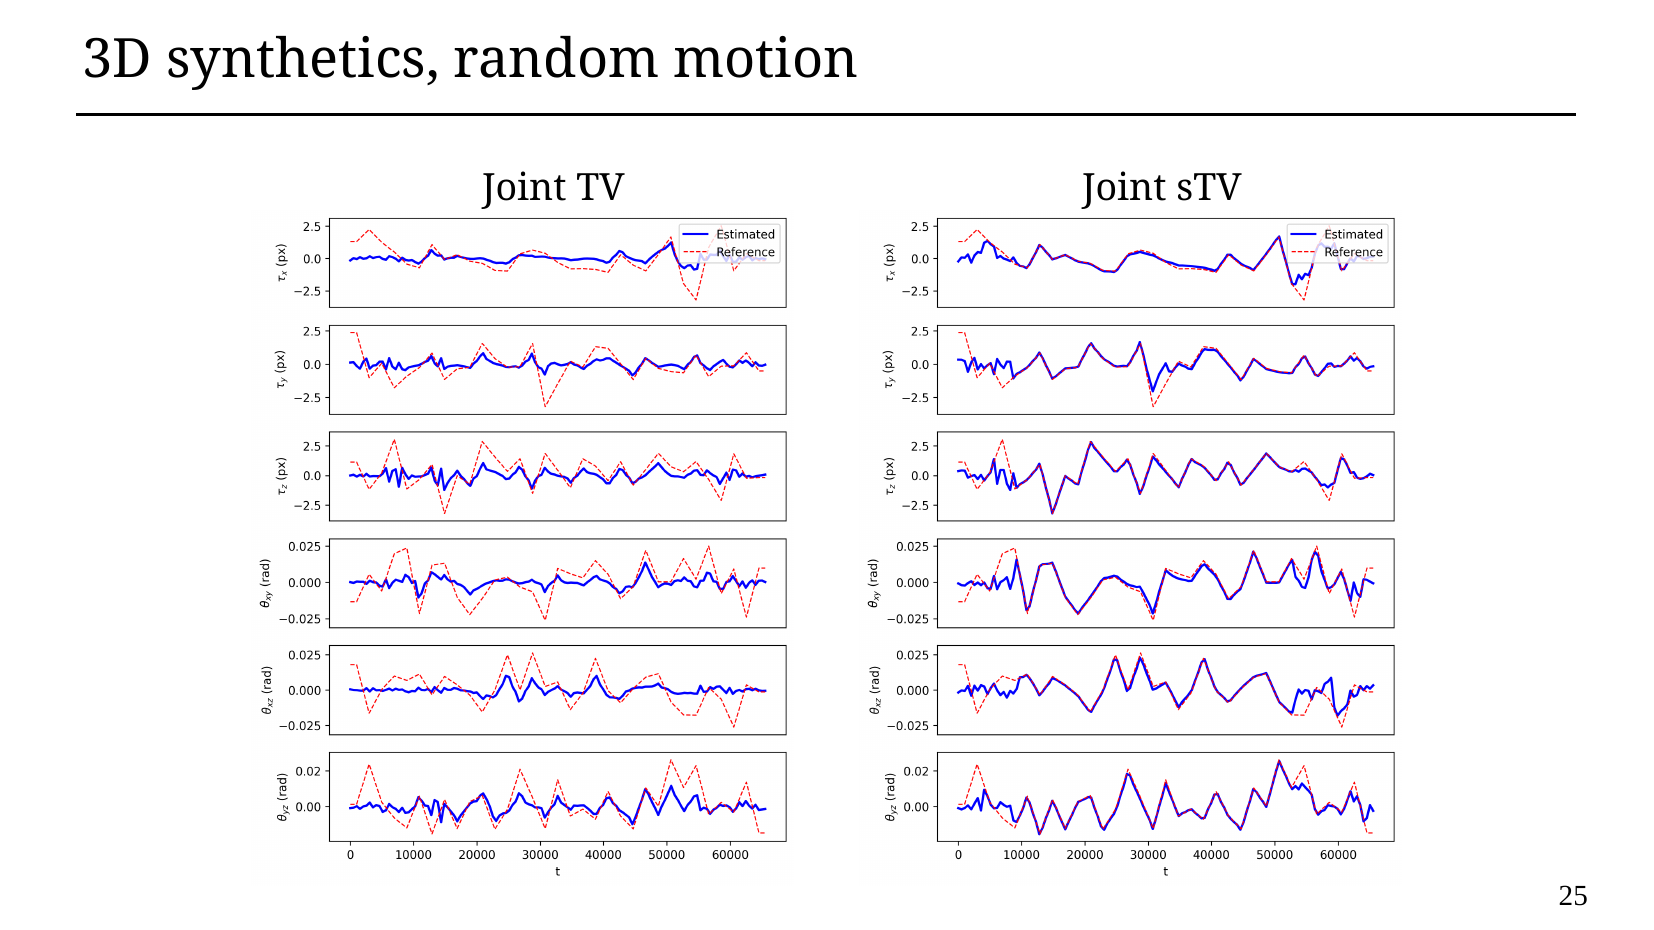

# 3D synthetics, random motion
Joint TV
Joint sTV